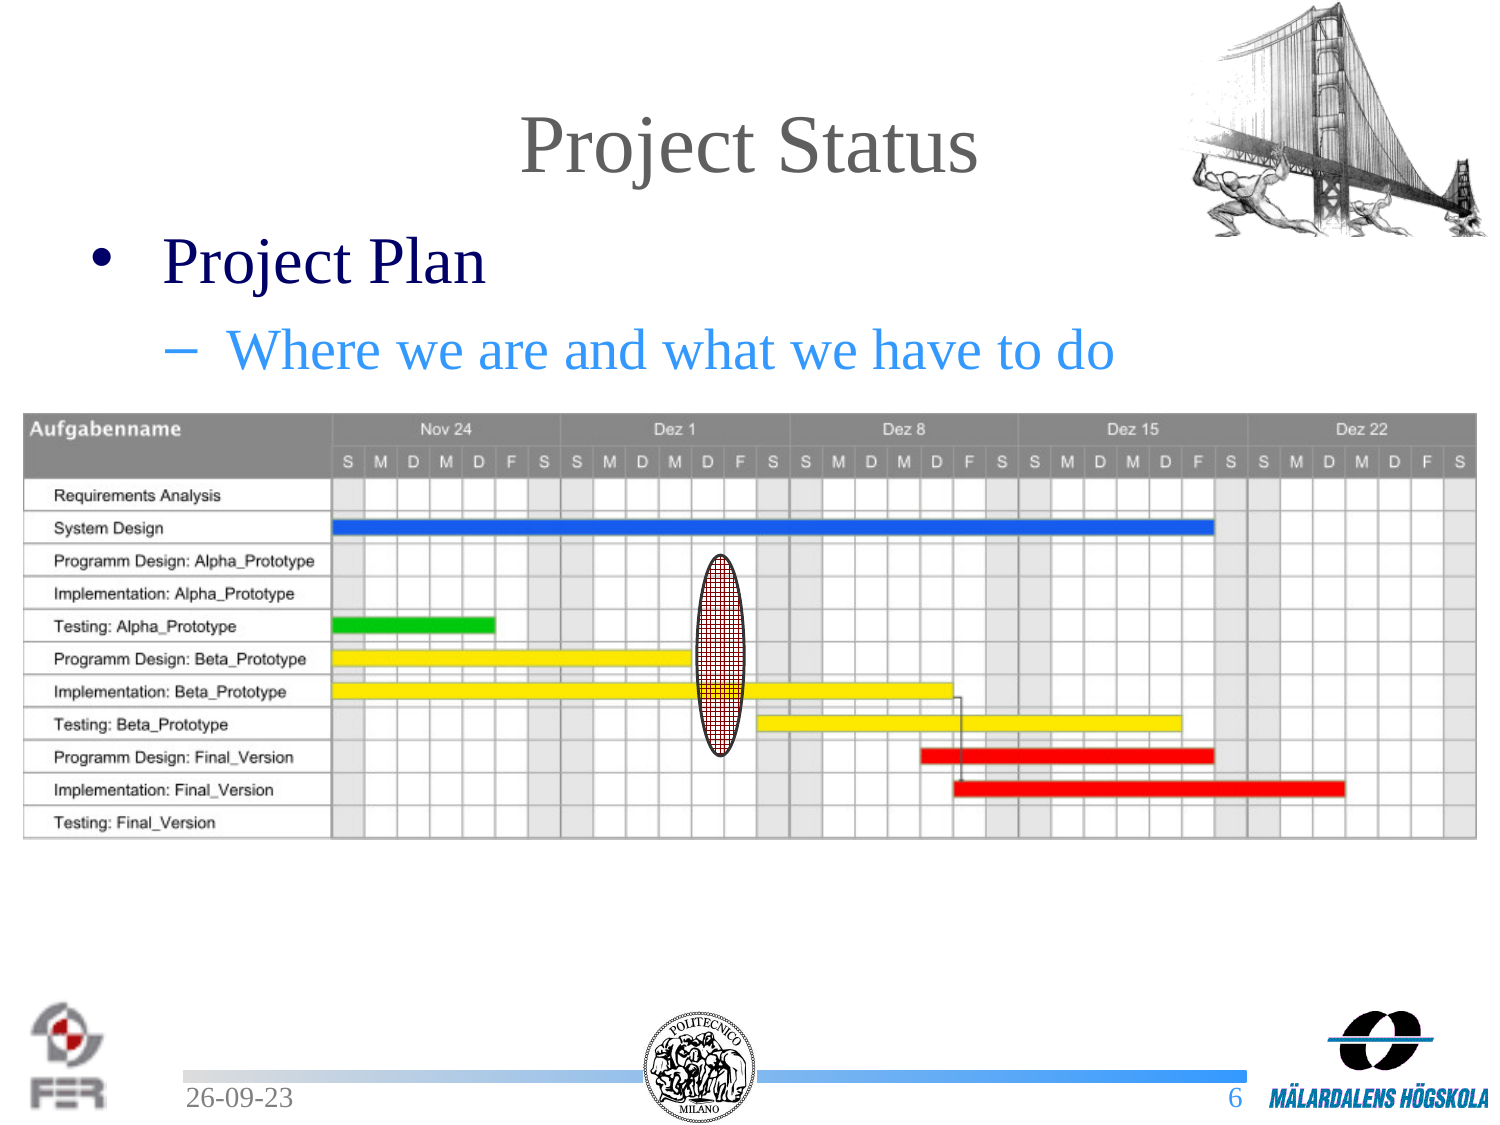

# Project Status
 Project Plan
 Where we are and what we have to do
26-08-21